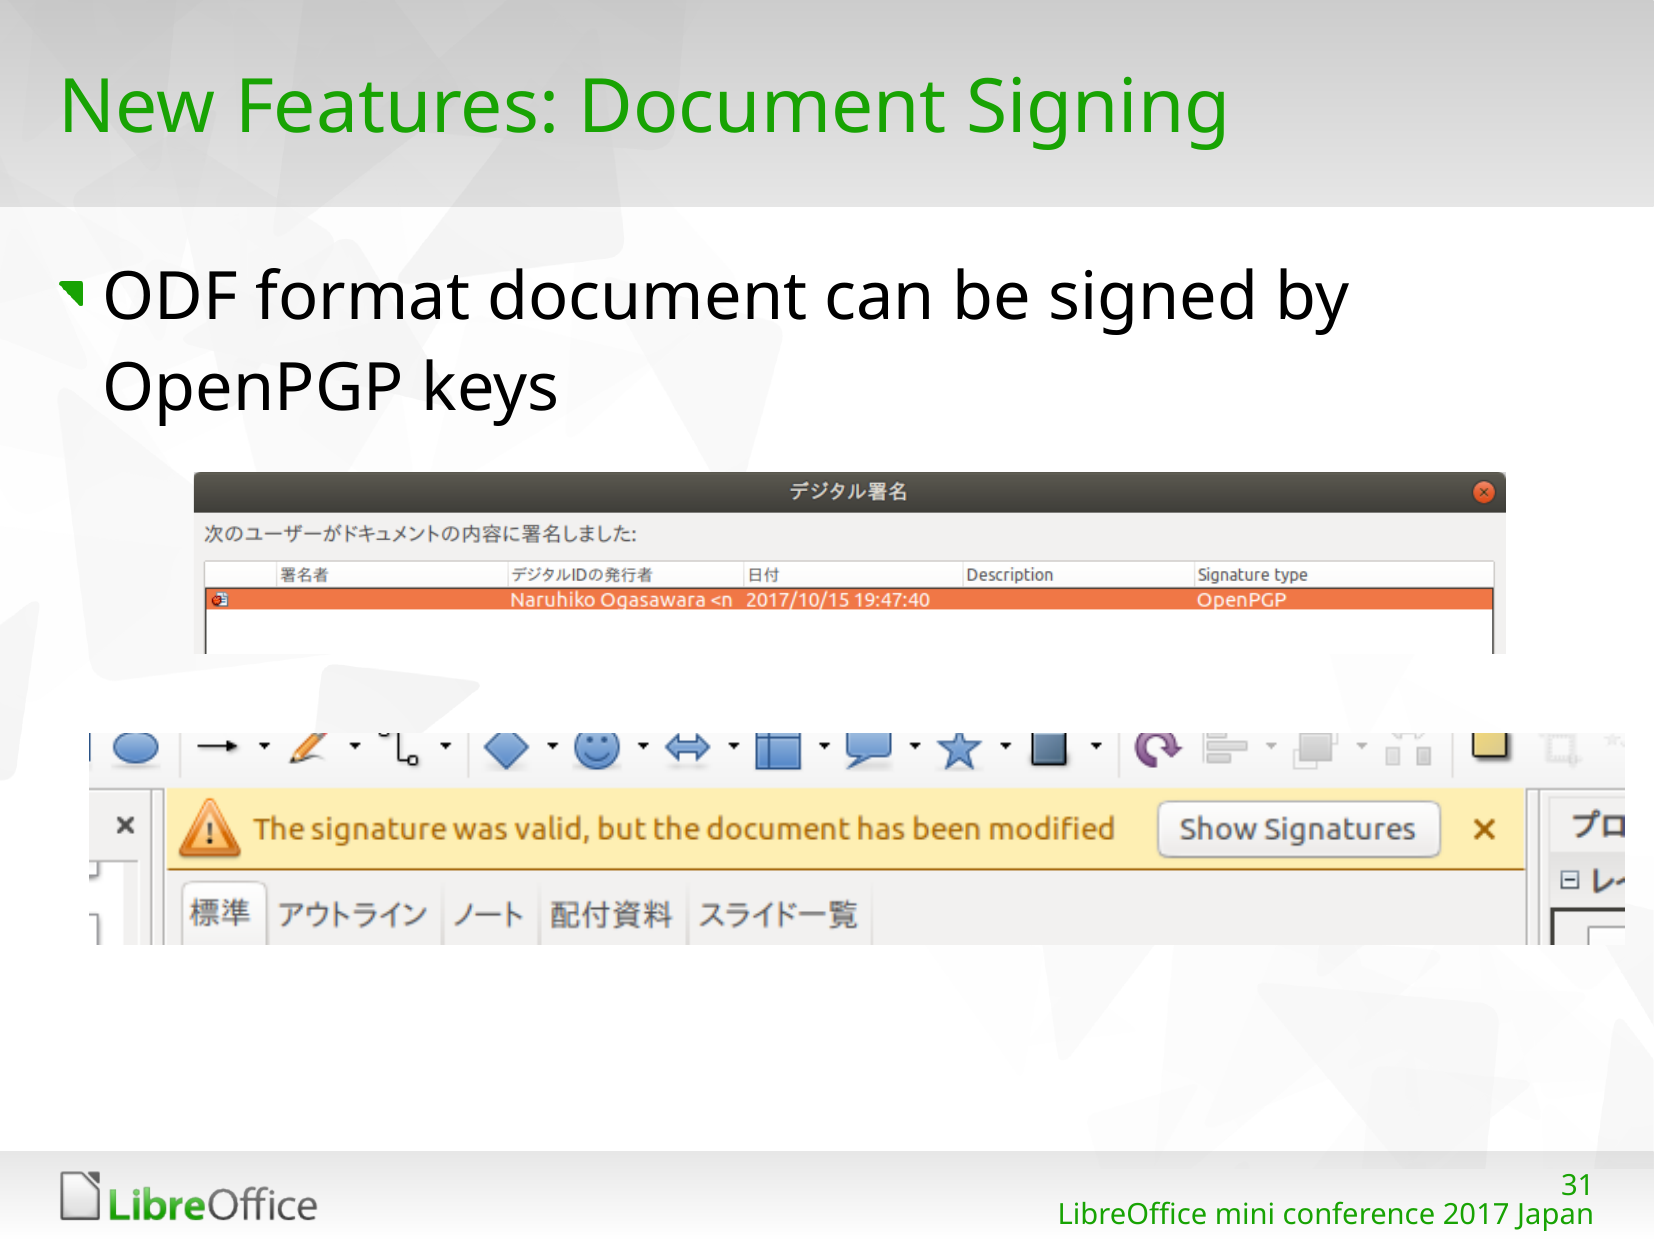

# New Features: Document Signing
ODF format document can be signed by OpenPGP keys
31
 LibreOffice mini conference 2017 Japan